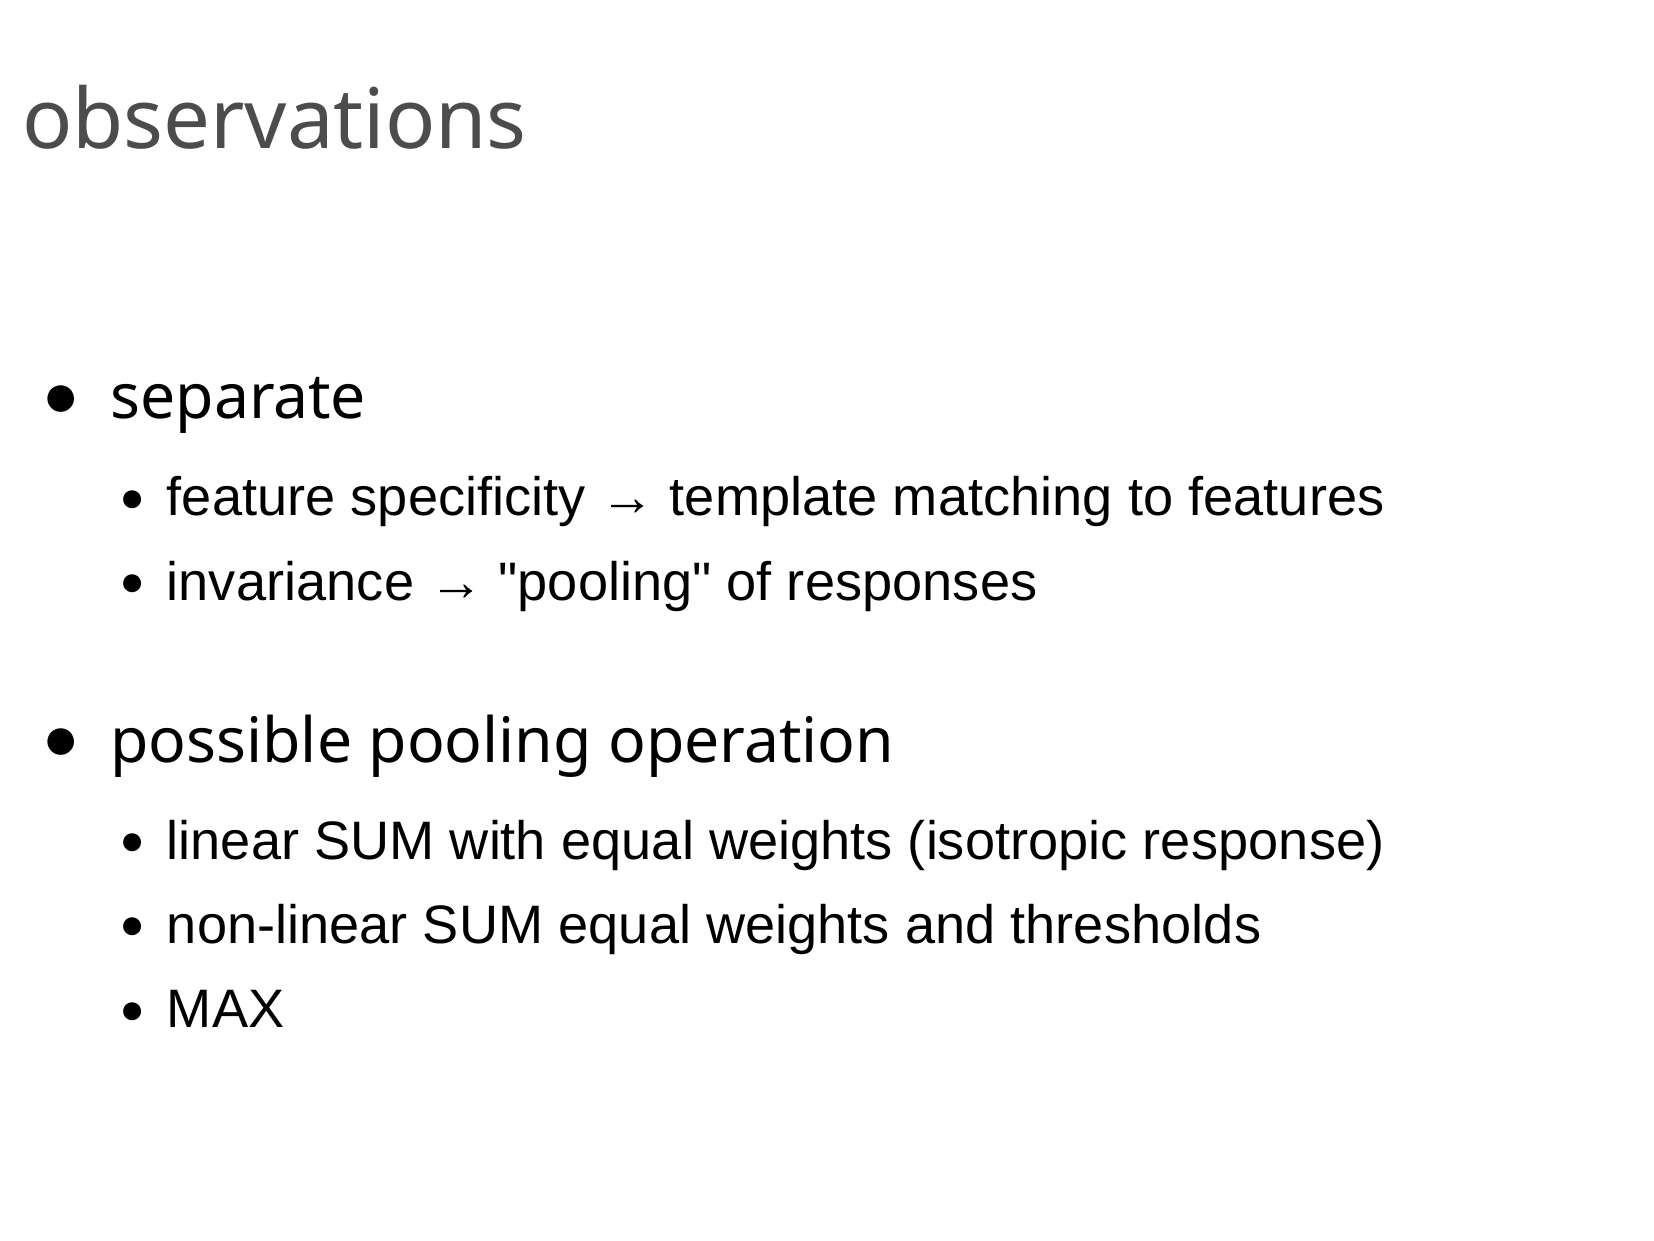

# observations
separate
feature specificity → template matching to features
invariance → "pooling" of responses
possible pooling operation
linear SUM with equal weights (isotropic response)
non-linear SUM equal weights and thresholds
MAX